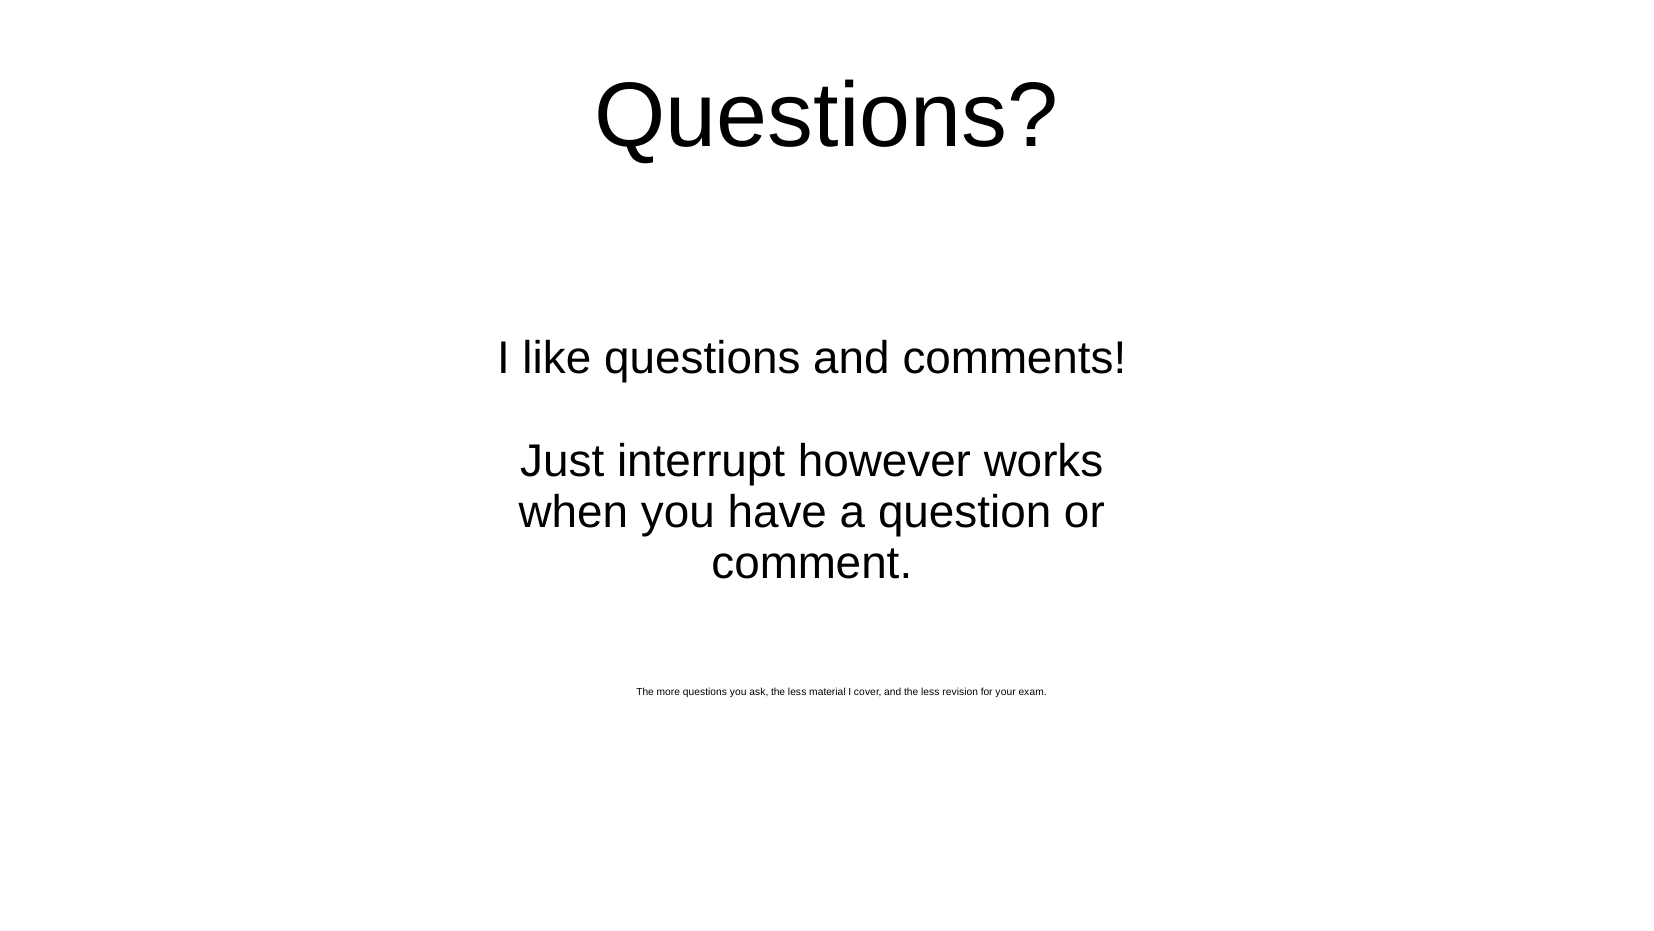

# Questions?
I like questions and comments!
Just interrupt however works when you have a question or comment.
The more questions you ask, the less material I cover, and the less revision for your exam.